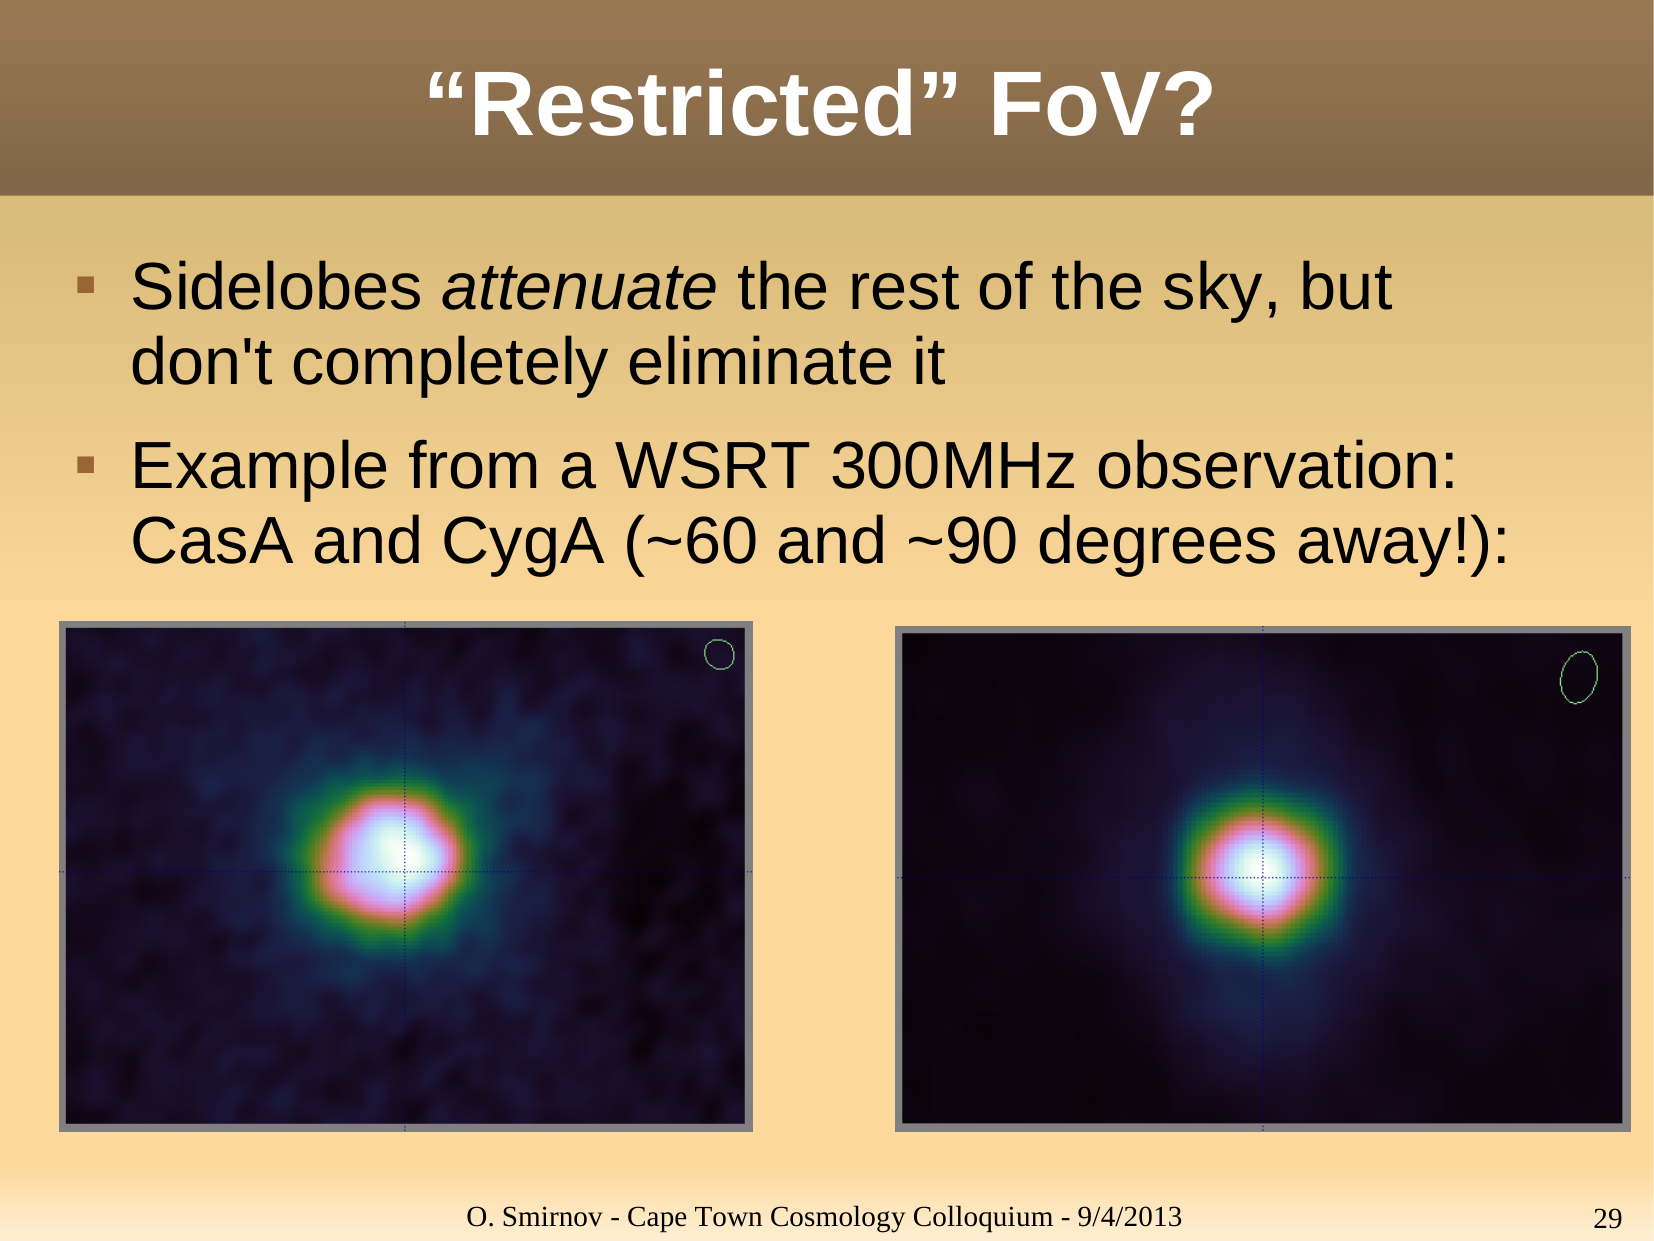

# “Restricted” FoV?
Sidelobes attenuate the rest of the sky, but don't completely eliminate it
Example from a WSRT 300MHz observation: CasA and CygA (~60 and ~90 degrees away!):
O. Smirnov - Cape Town Cosmology Colloquium - 9/4/2013
29